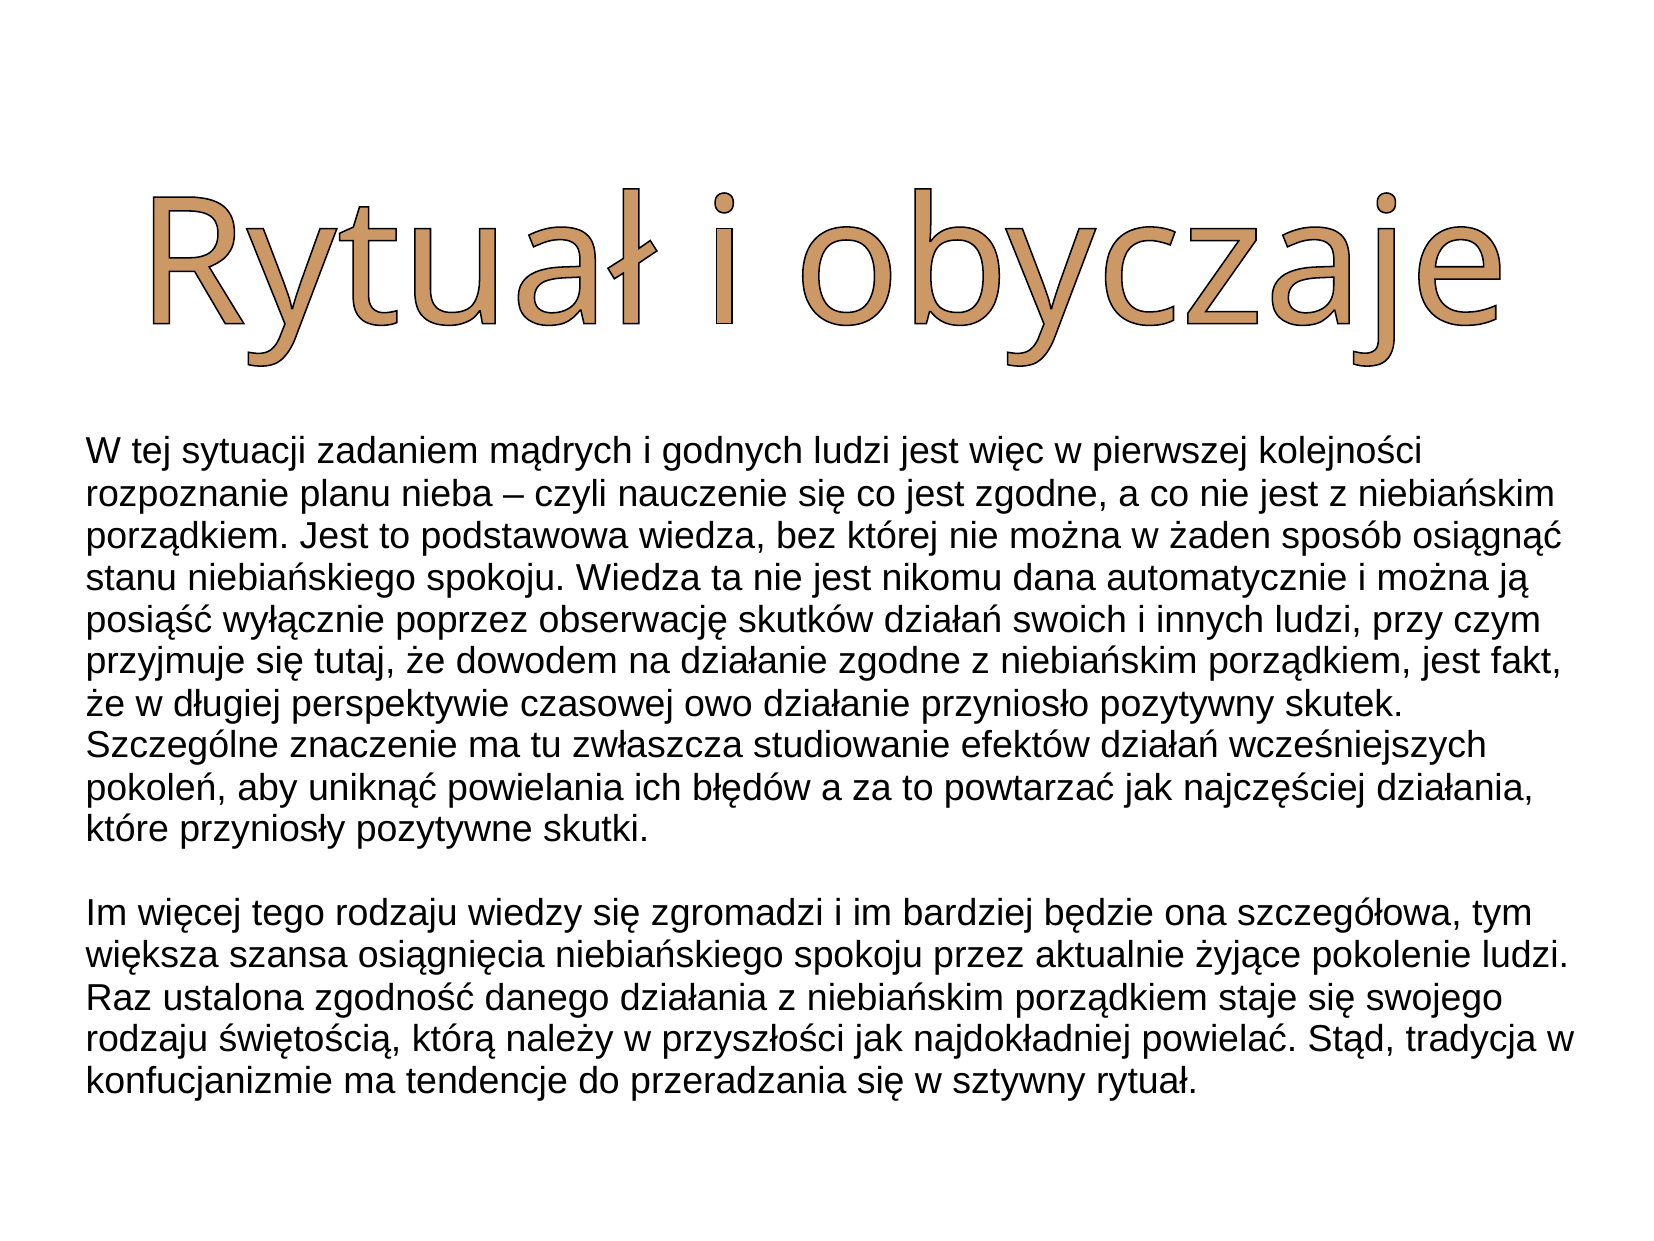

Rytuał i obyczaje
W tej sytuacji zadaniem mądrych i godnych ludzi jest więc w pierwszej kolejności rozpoznanie planu nieba – czyli nauczenie się co jest zgodne, a co nie jest z niebiańskim porządkiem. Jest to podstawowa wiedza, bez której nie można w żaden sposób osiągnąć stanu niebiańskiego spokoju. Wiedza ta nie jest nikomu dana automatycznie i można ją posiąść wyłącznie poprzez obserwację skutków działań swoich i innych ludzi, przy czym przyjmuje się tutaj, że dowodem na działanie zgodne z niebiańskim porządkiem, jest fakt, że w długiej perspektywie czasowej owo działanie przyniosło pozytywny skutek. Szczególne znaczenie ma tu zwłaszcza studiowanie efektów działań wcześniejszych pokoleń, aby uniknąć powielania ich błędów a za to powtarzać jak najczęściej działania, które przyniosły pozytywne skutki.
Im więcej tego rodzaju wiedzy się zgromadzi i im bardziej będzie ona szczegółowa, tym większa szansa osiągnięcia niebiańskiego spokoju przez aktualnie żyjące pokolenie ludzi. Raz ustalona zgodność danego działania z niebiańskim porządkiem staje się swojego rodzaju świętością, którą należy w przyszłości jak najdokładniej powielać. Stąd, tradycja w konfucjanizmie ma tendencje do przeradzania się w sztywny rytuał.